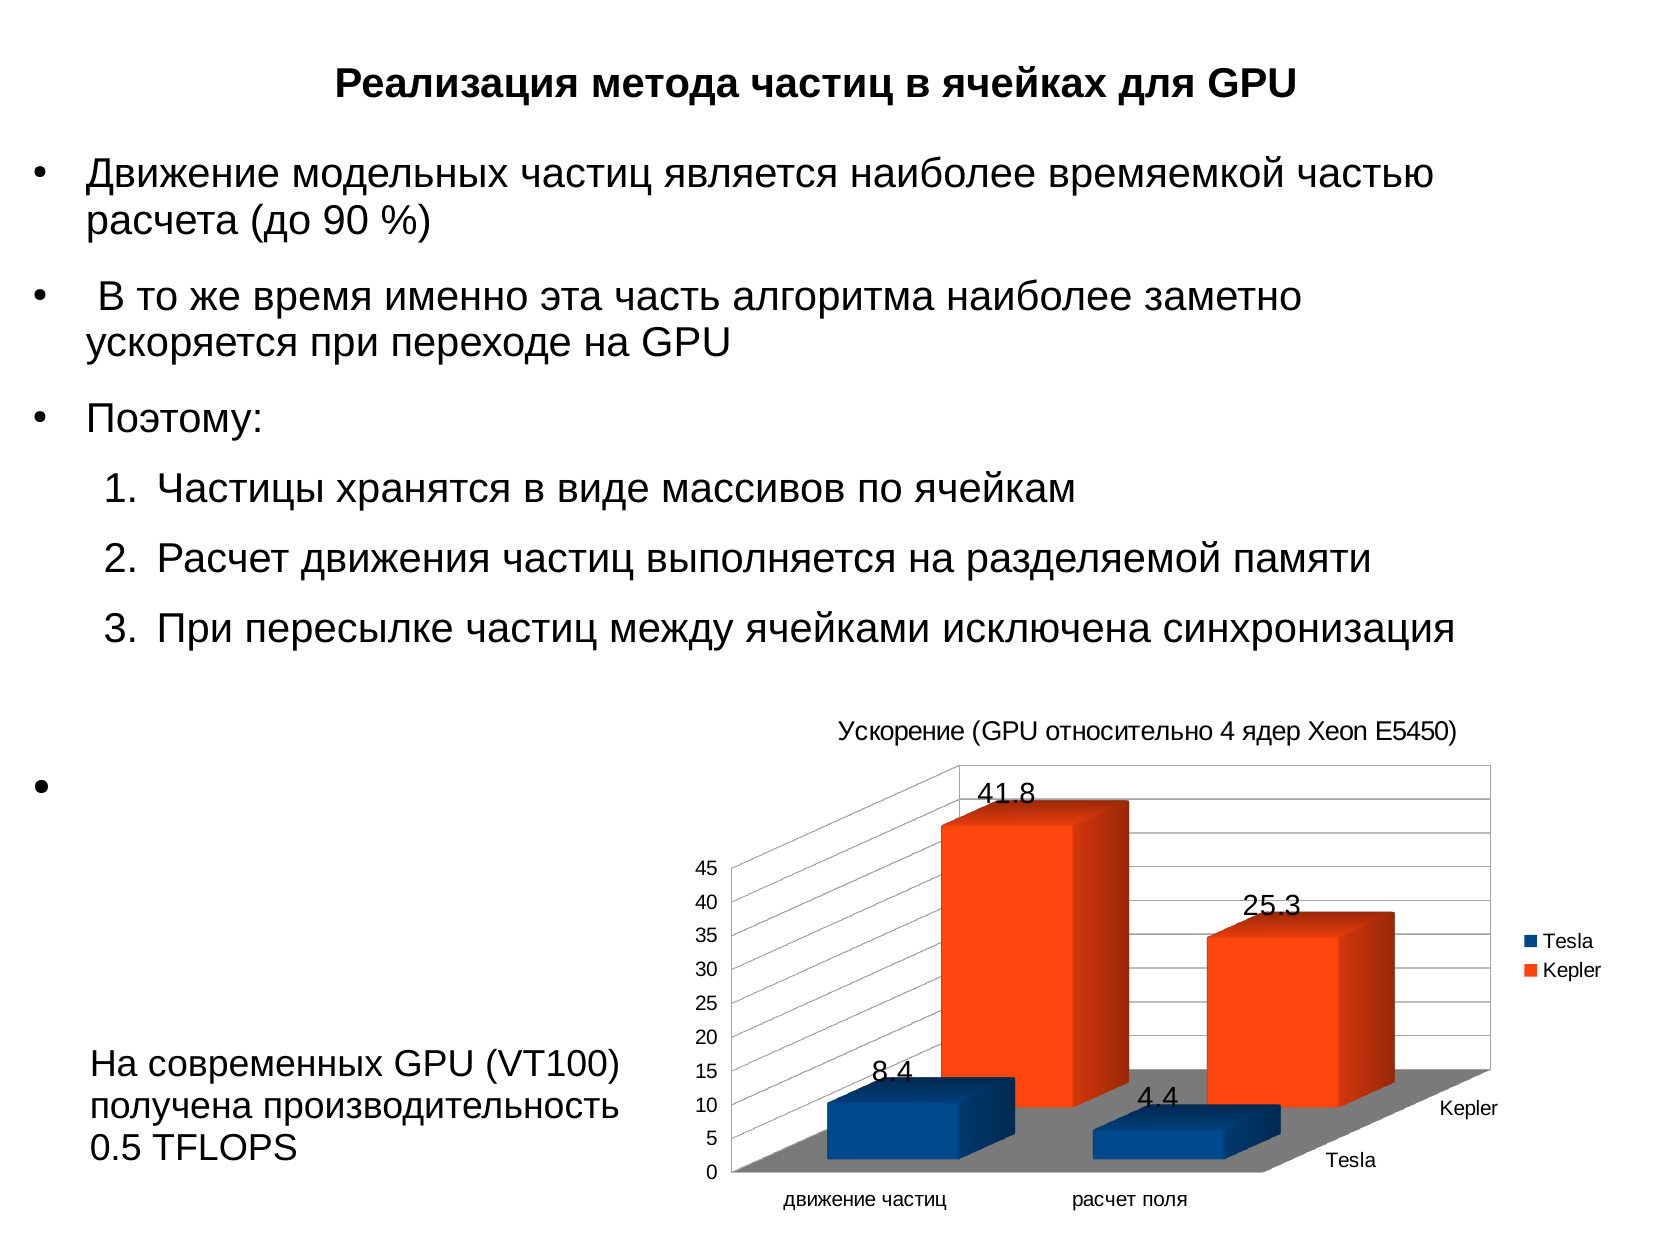

Реализация метода частиц в ячейках для GPU
# Движение модельных частиц является наиболее времяемкой частью расчета (до 90 %)
 В то же время именно эта часть алгоритма наиболее заметно ускоряется при переходе на GPU
Поэтому:
Частицы хранятся в виде массивов по ячейкам
Расчет движения частиц выполняется на разделяемой памяти
При пересылке частиц между ячейками исключена синхронизация
[unsupported chart]
На современных GPU (VT100)
получена производительность
0.5 TFLOPS
13